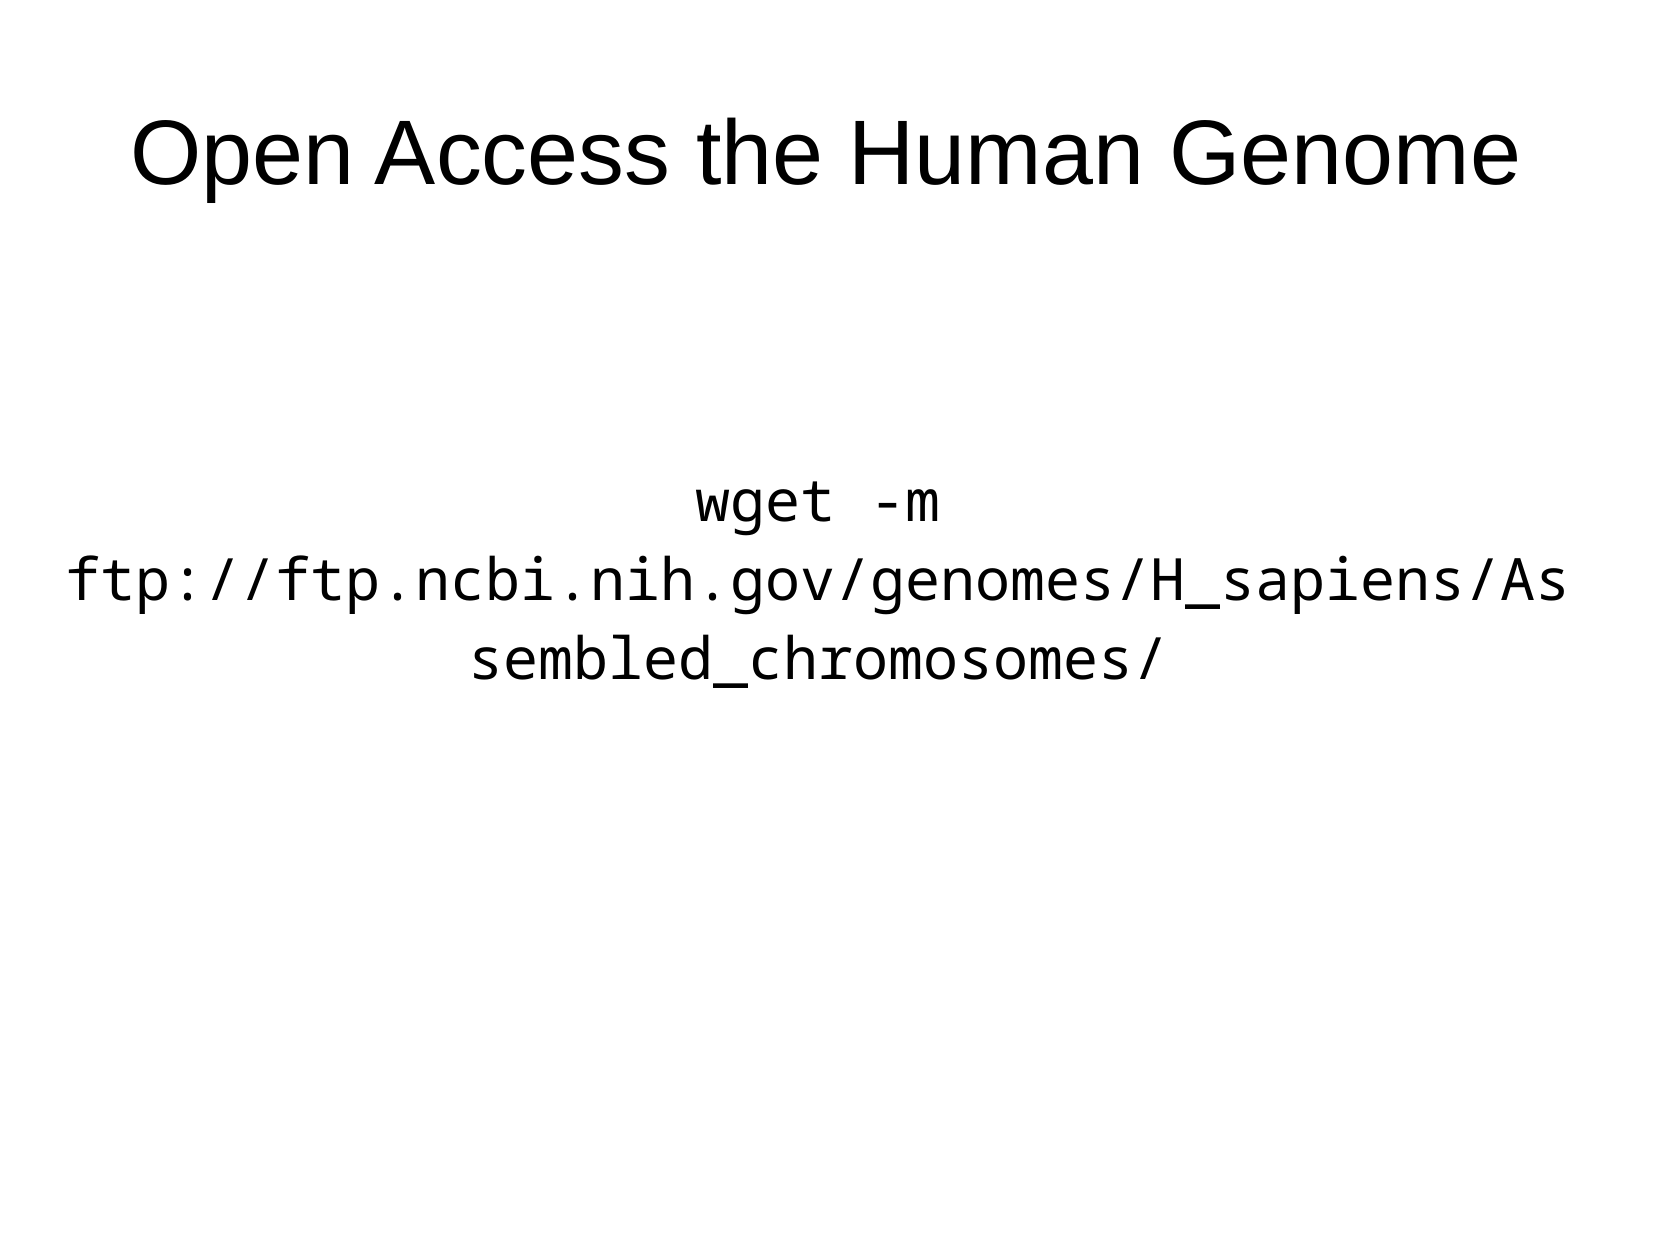

# Open Access the Human Genome
wget -m ftp://ftp.ncbi.nih.gov/genomes/H_sapiens/Assembled_chromosomes/